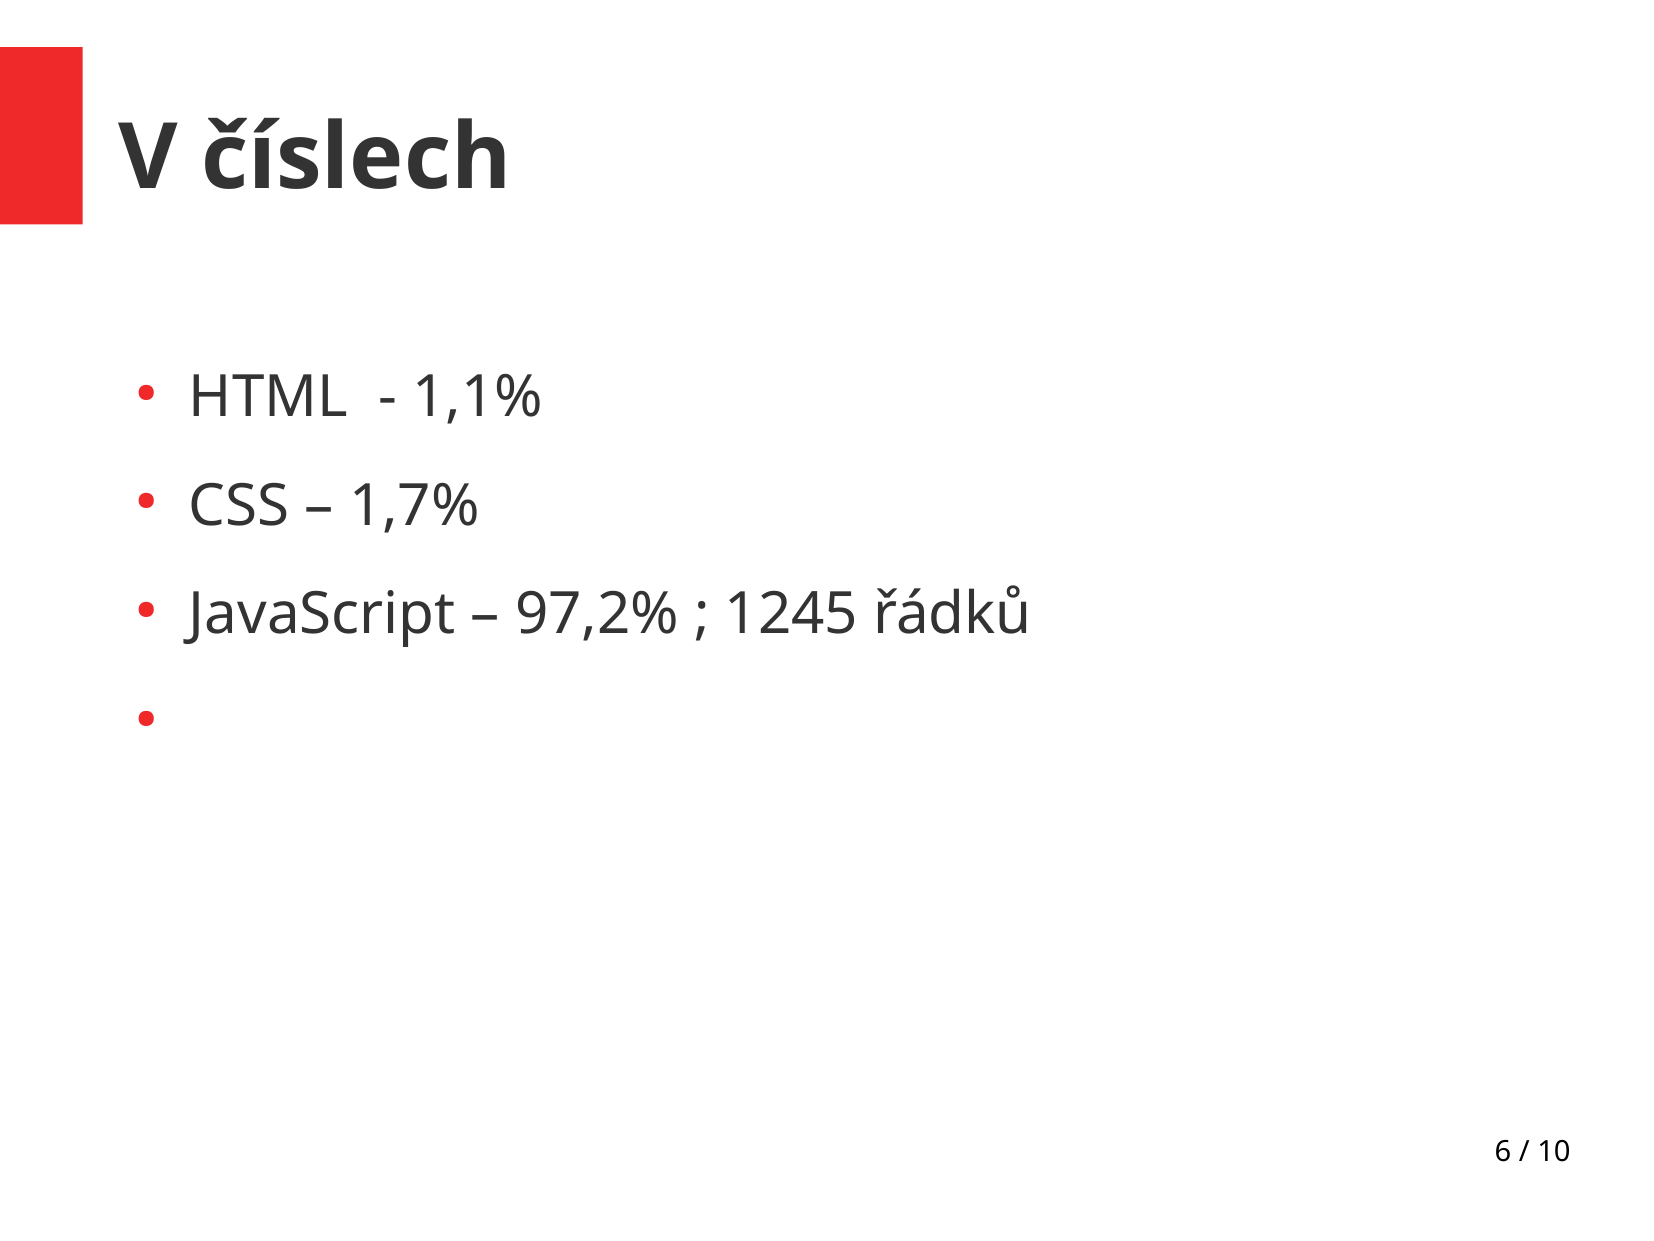

# V číslech
HTML - 1,1%
CSS – 1,7%
JavaScript – 97,2% ; 1245 řádků
6